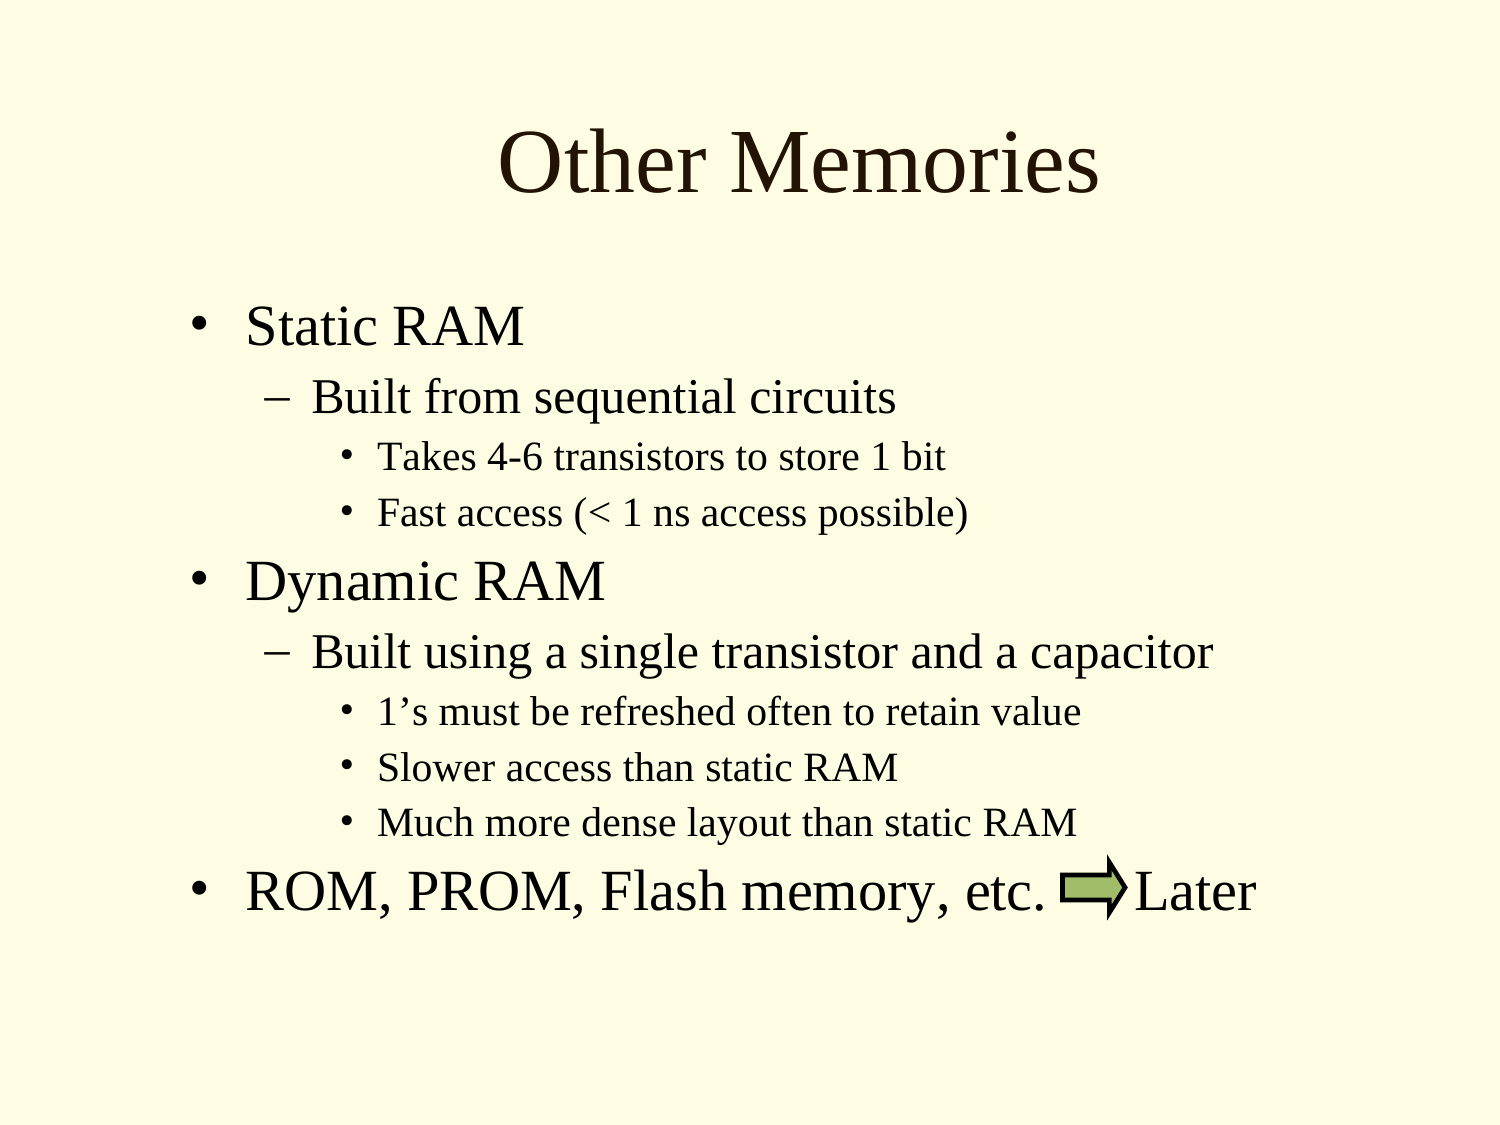

# Other Memories
Static RAM
Built from sequential circuits
Takes 4-6 transistors to store 1 bit
Fast access (< 1 ns access possible)‏
Dynamic RAM
Built using a single transistor and a capacitor
1’s must be refreshed often to retain value
Slower access than static RAM
Much more dense layout than static RAM
ROM, PROM, Flash memory, etc. Later